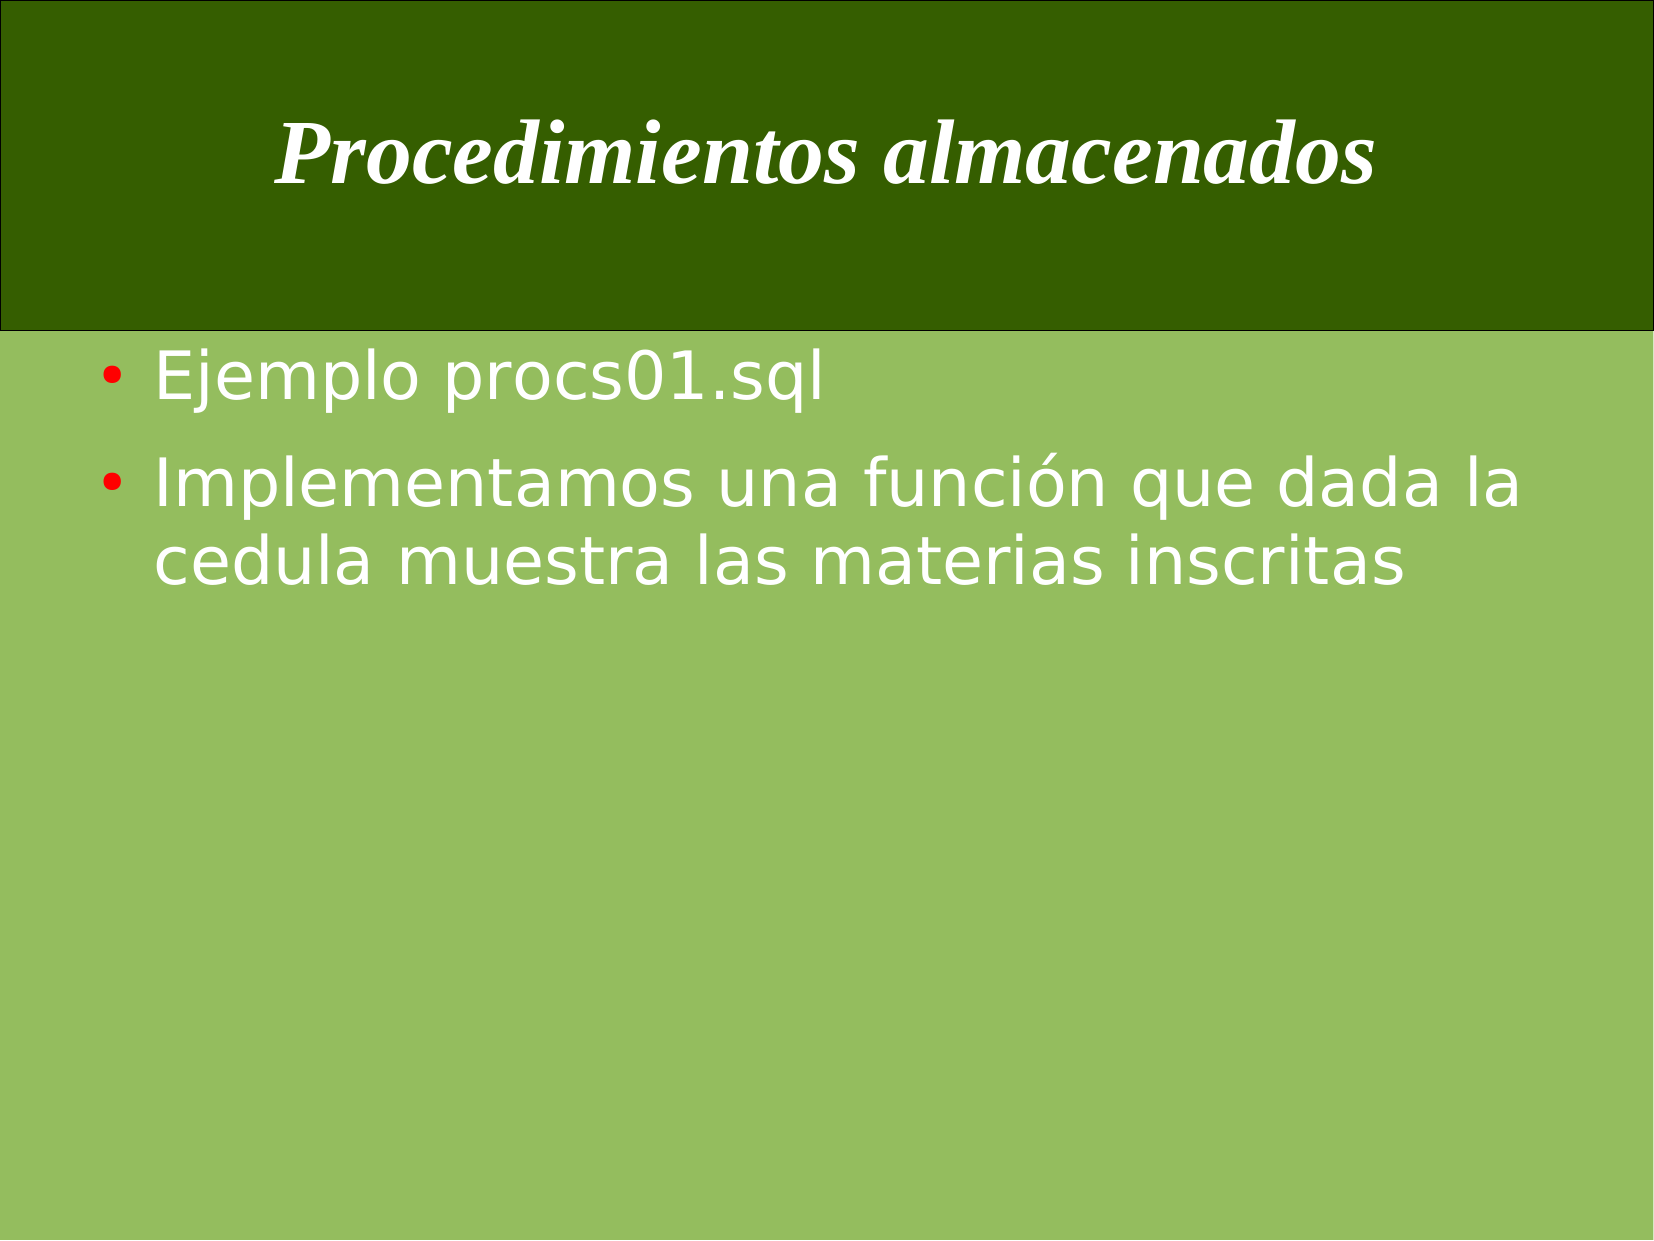

# Procedimientos almacenados
Ejemplo procs01.sql
Implementamos una función que dada la cedula muestra las materias inscritas